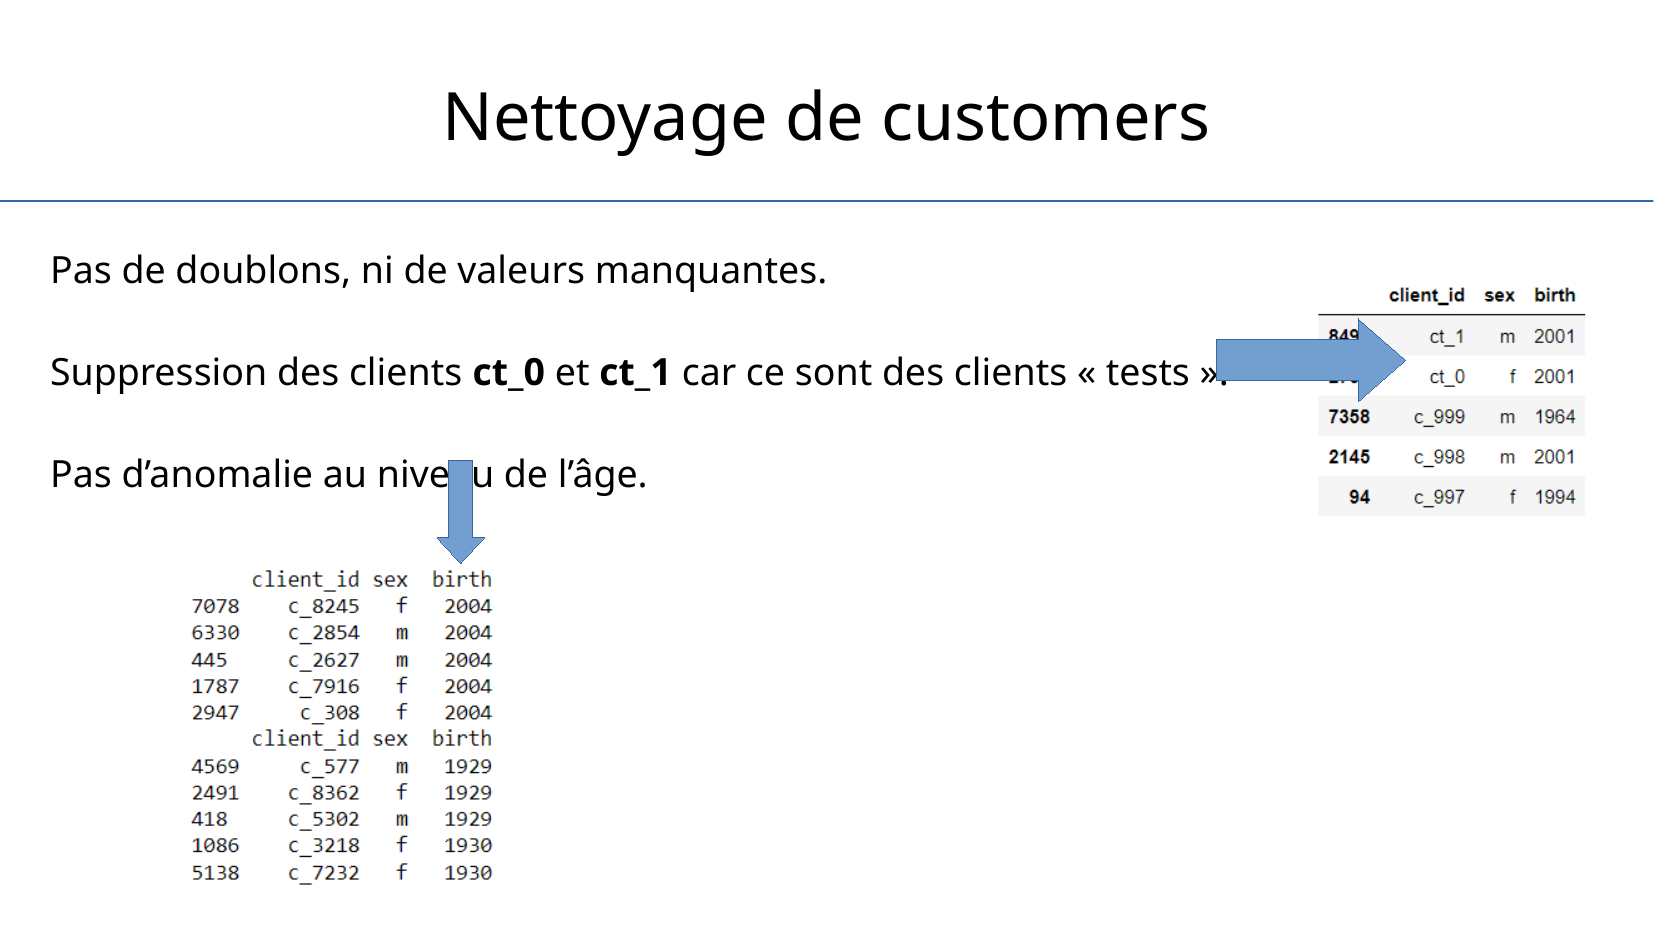

# Nettoyage de customers
Pas de doublons, ni de valeurs manquantes.
Suppression des clients ct_0 et ct_1 car ce sont des clients « tests ».
Pas d’anomalie au niveau de l’âge.